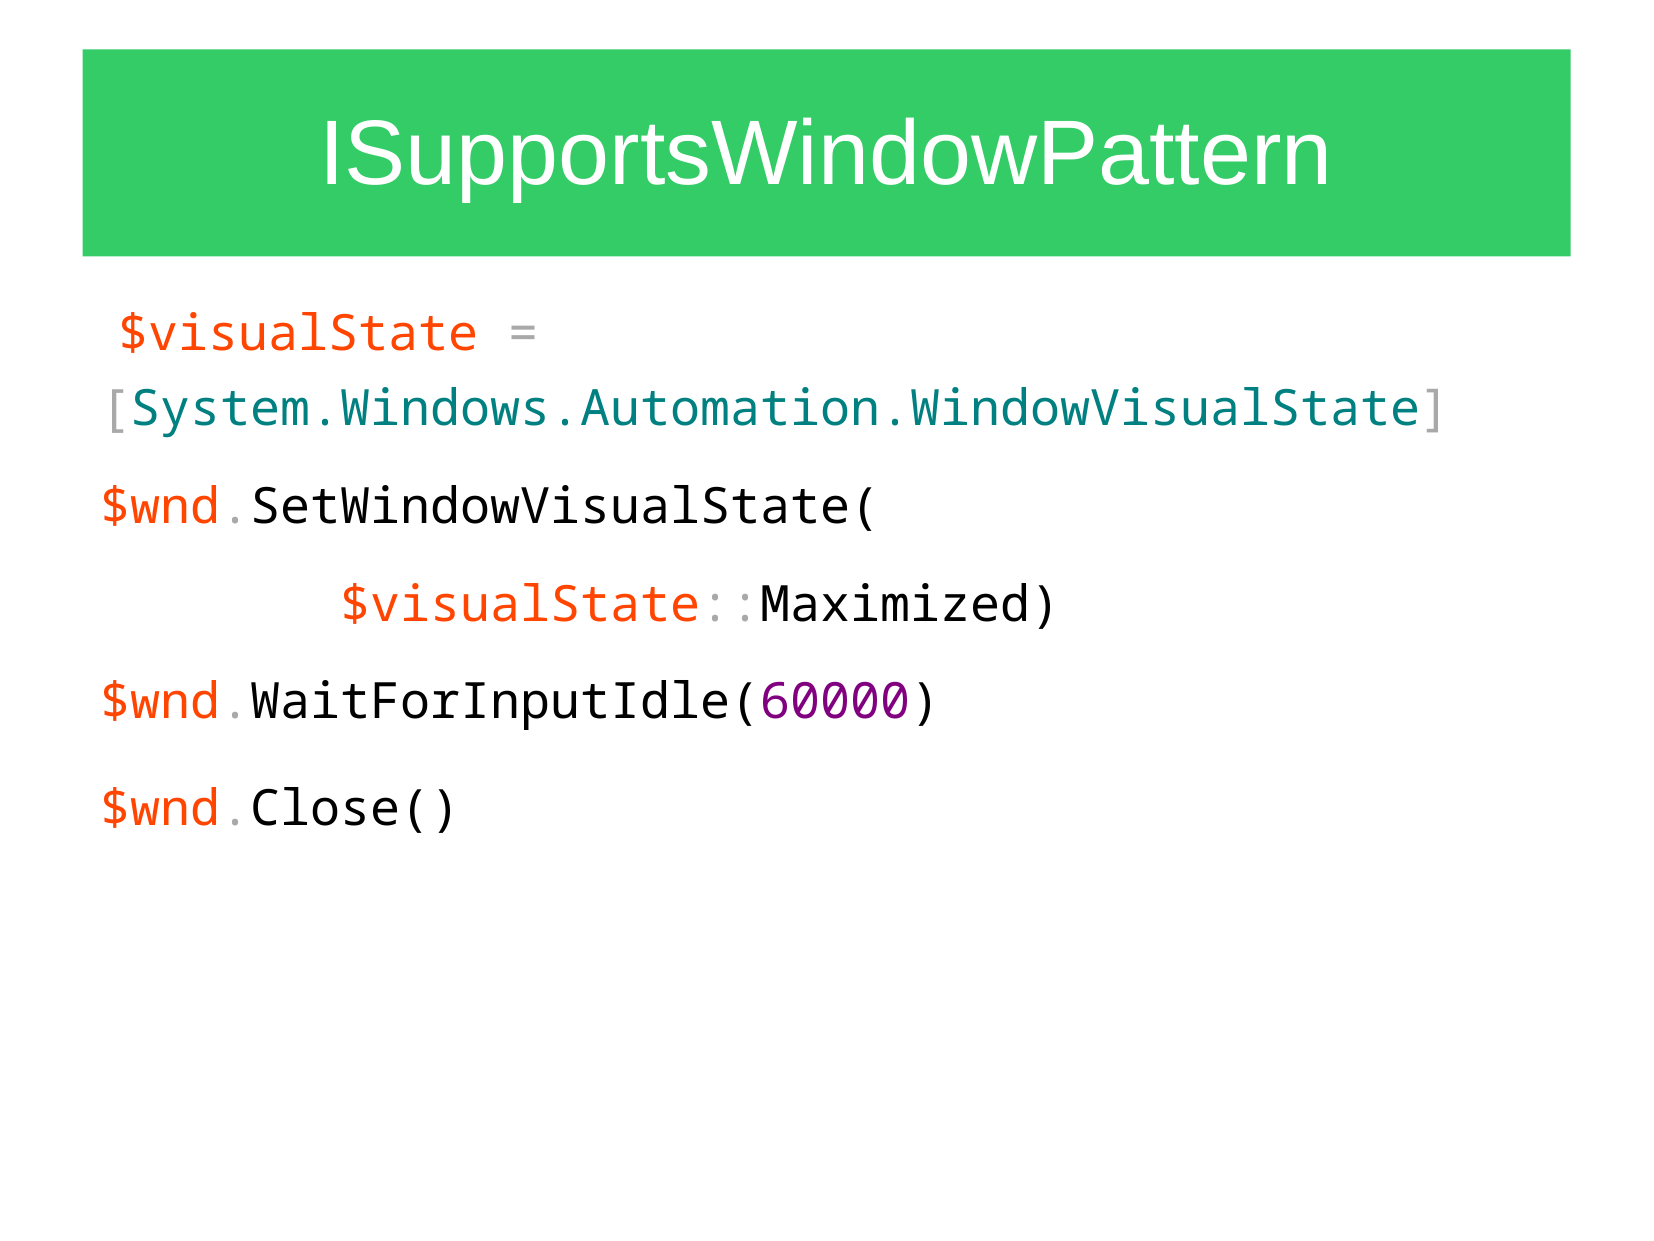

# ISupportsWindowPattern
 $visualState = [System.Windows.Automation.WindowVisualState]
$wnd.SetWindowVisualState(
 $visualState::Maximized)
$wnd.WaitForInputIdle(60000)
$wnd.Close()